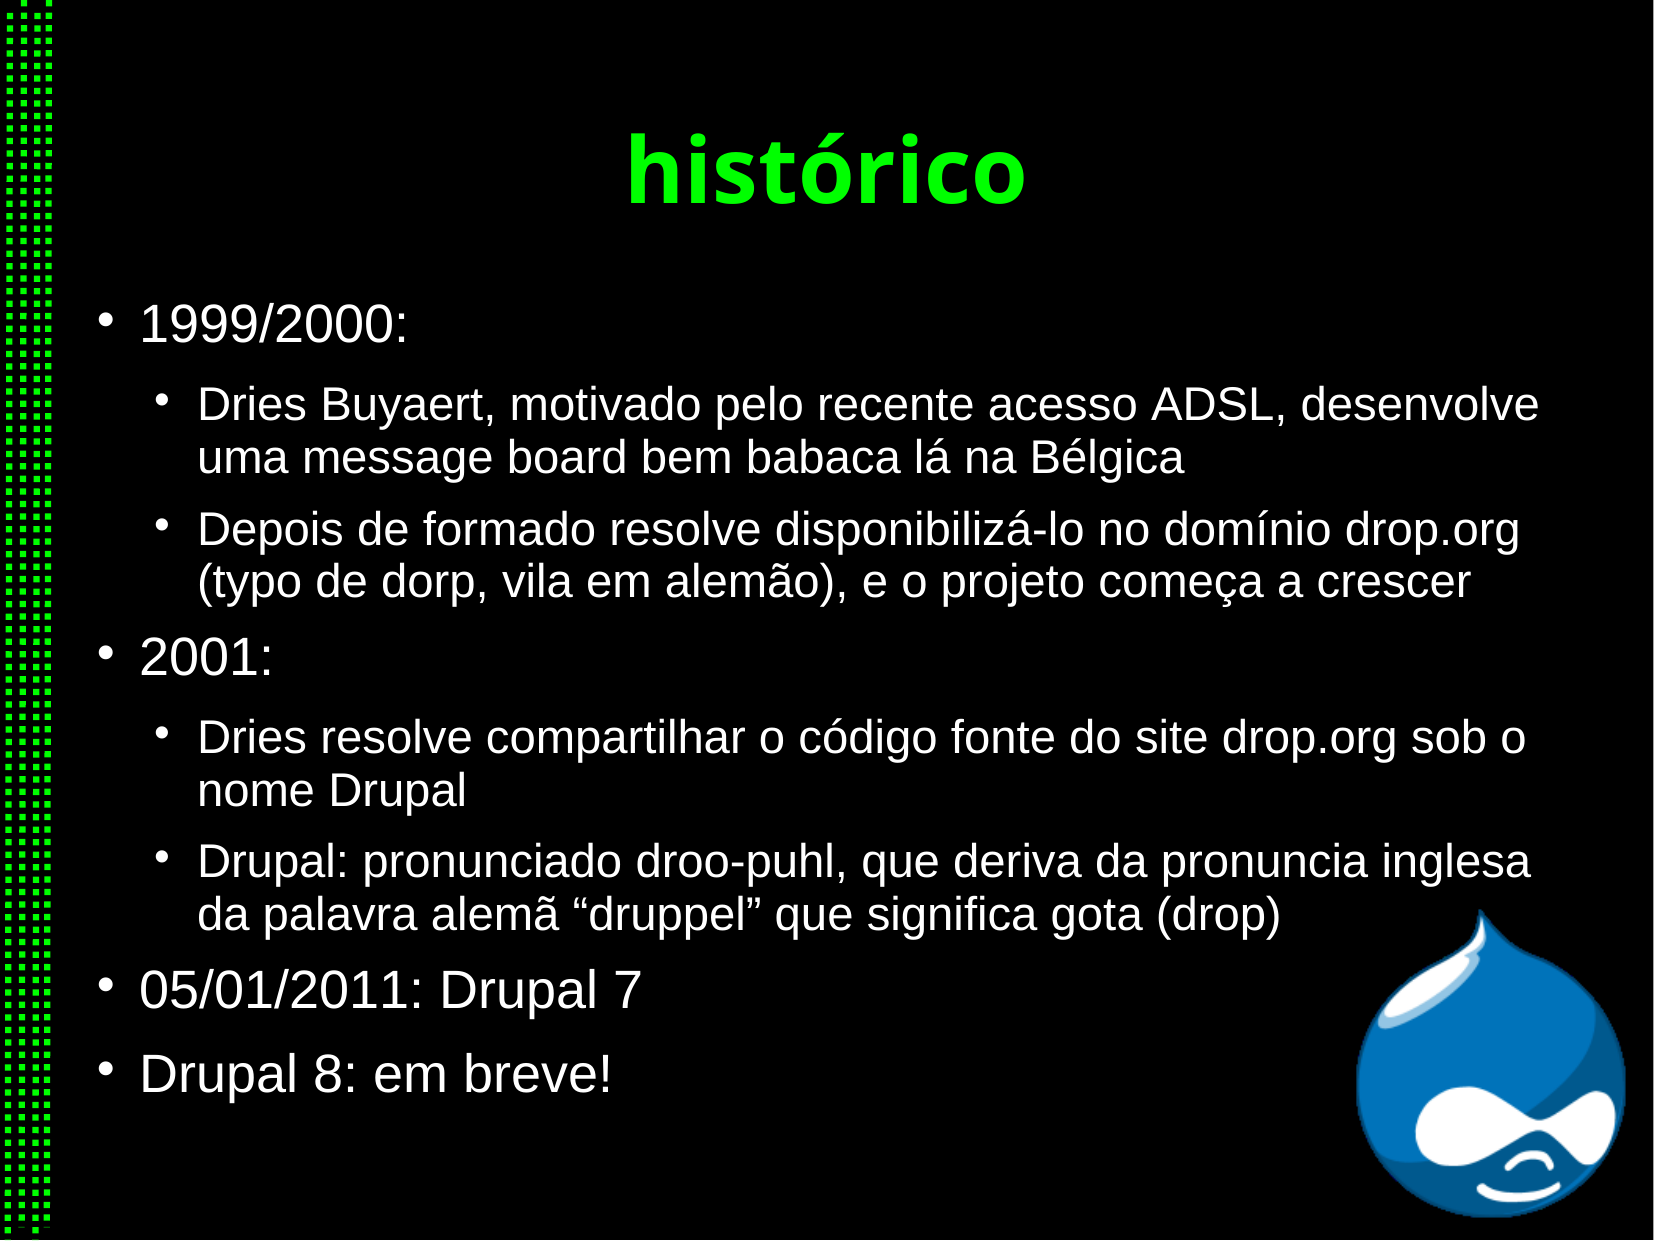

# histórico
1999/2000:
Dries Buyaert, motivado pelo recente acesso ADSL, desenvolve uma message board bem babaca lá na Bélgica
Depois de formado resolve disponibilizá-lo no domínio drop.org (typo de dorp, vila em alemão), e o projeto começa a crescer
2001:
Dries resolve compartilhar o código fonte do site drop.org sob o nome Drupal
Drupal: pronunciado droo-puhl, que deriva da pronuncia inglesa da palavra alemã “druppel” que significa gota (drop)
05/01/2011: Drupal 7
Drupal 8: em breve!